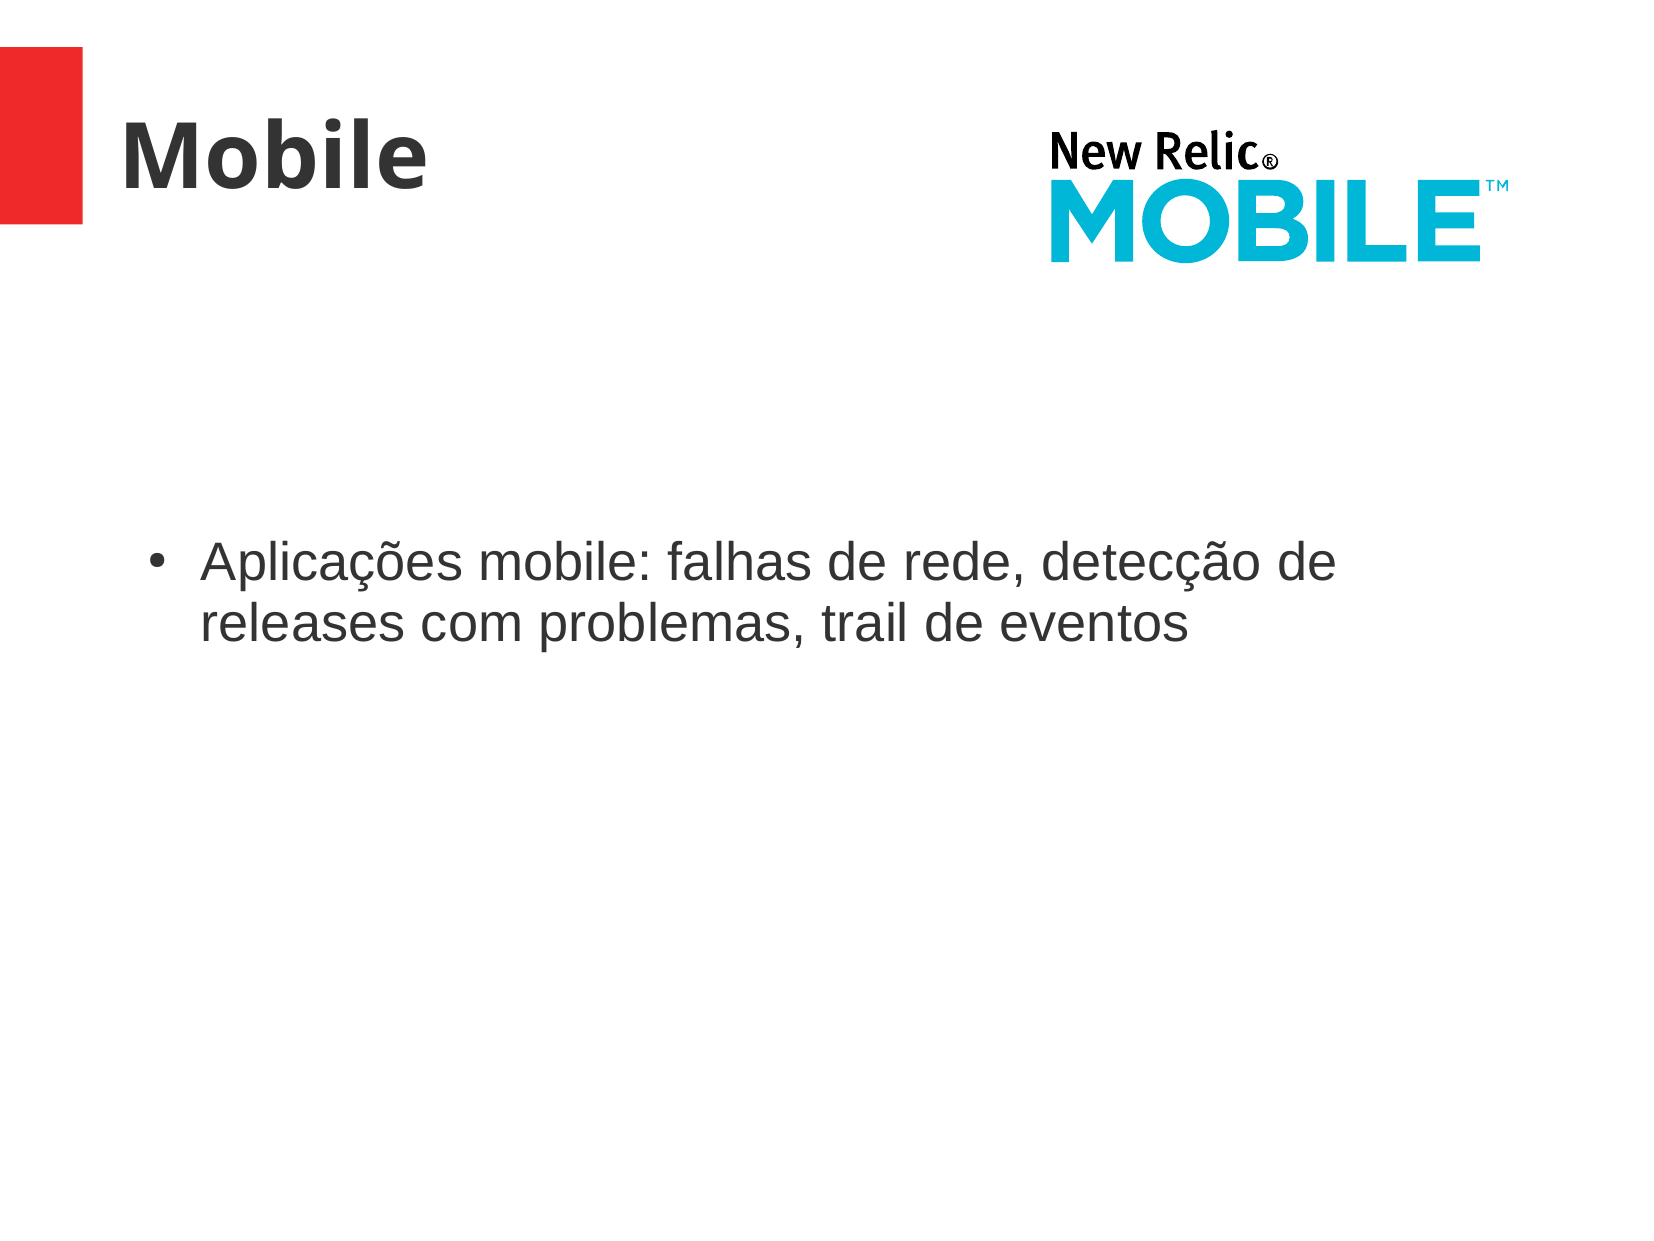

# Mobile
Aplicações mobile: falhas de rede, detecção de releases com problemas, trail de eventos